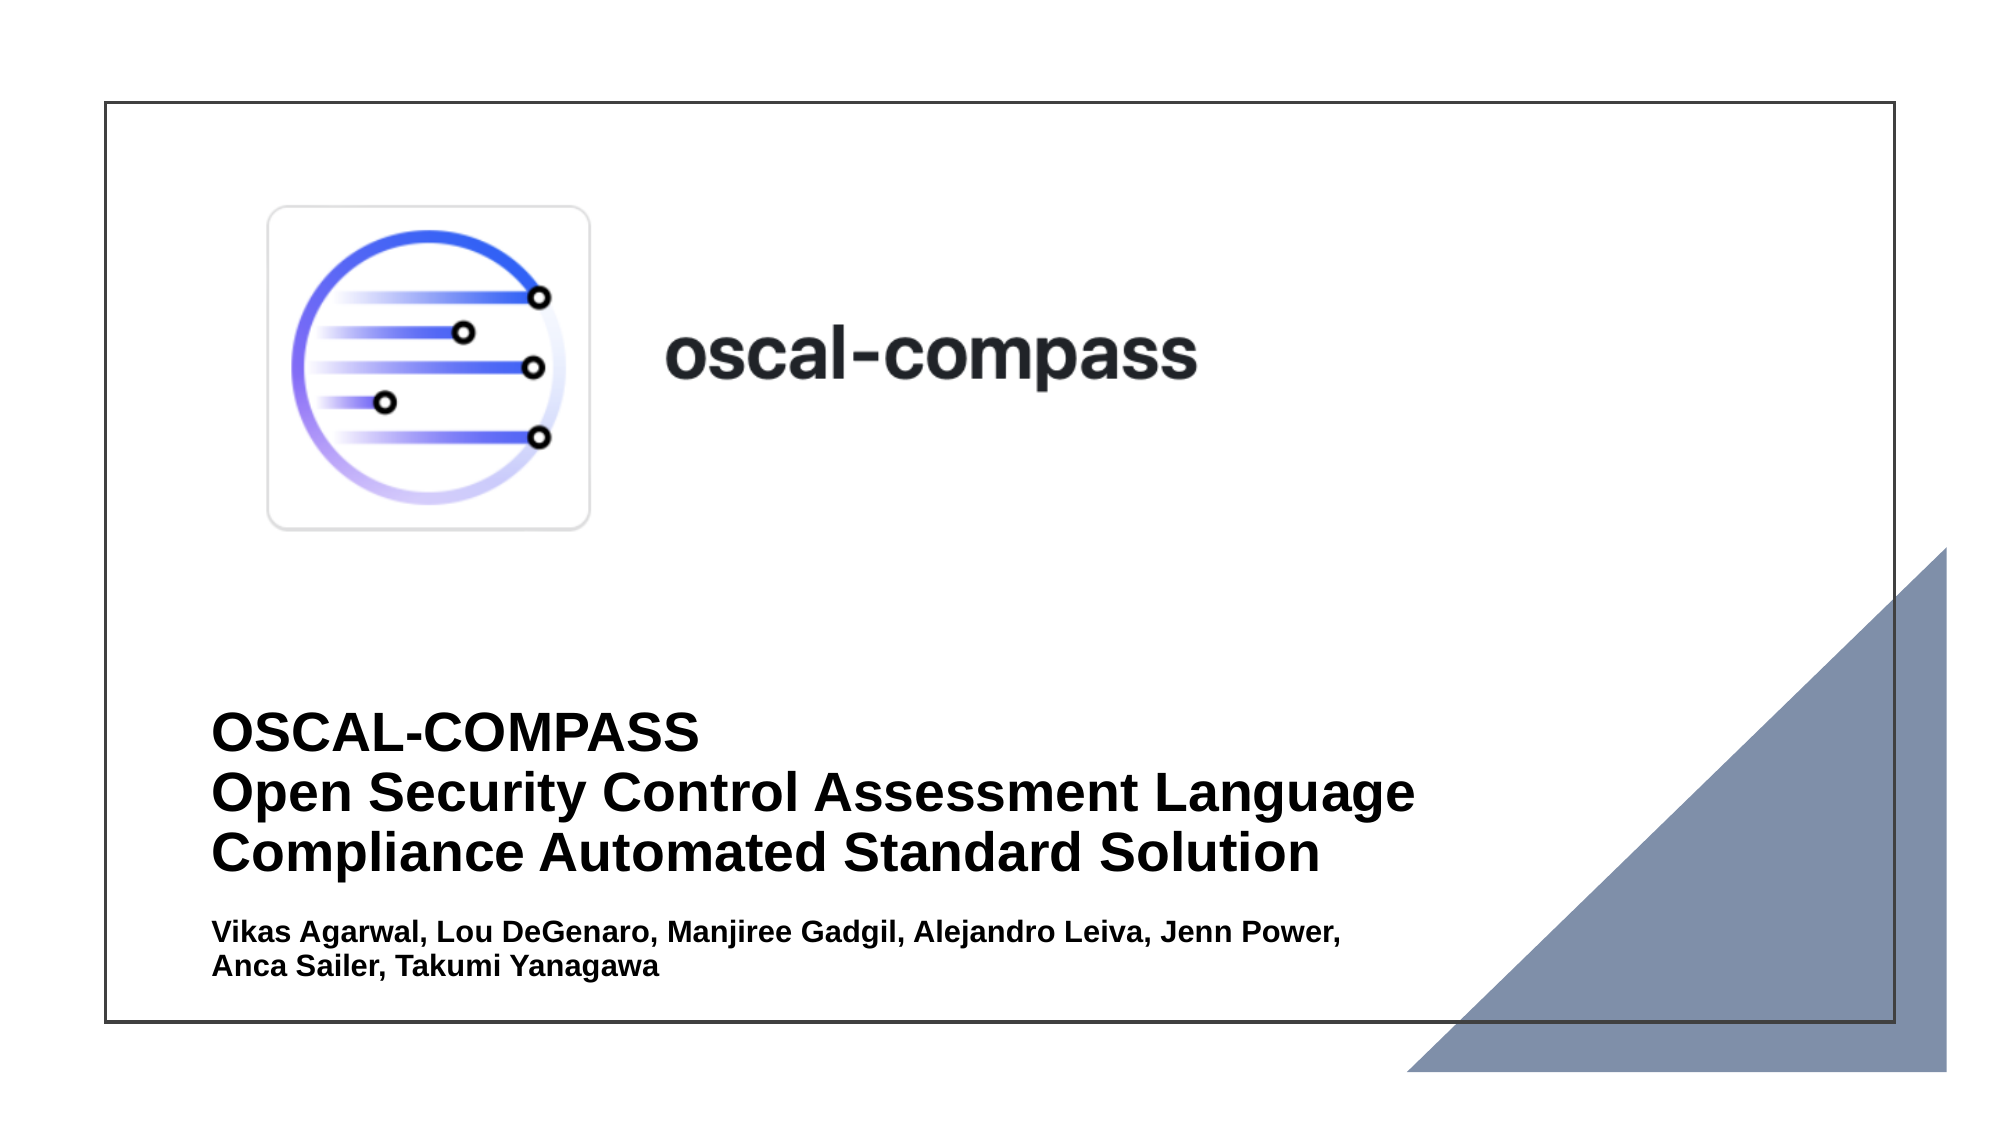

# OSCAL-COMPASS Open Security Control Assessment Language Compliance Automated Standard Solution Vikas Agarwal, Lou DeGenaro, Manjiree Gadgil, Alejandro Leiva, Jenn Power, Anca Sailer, Takumi Yanagawa